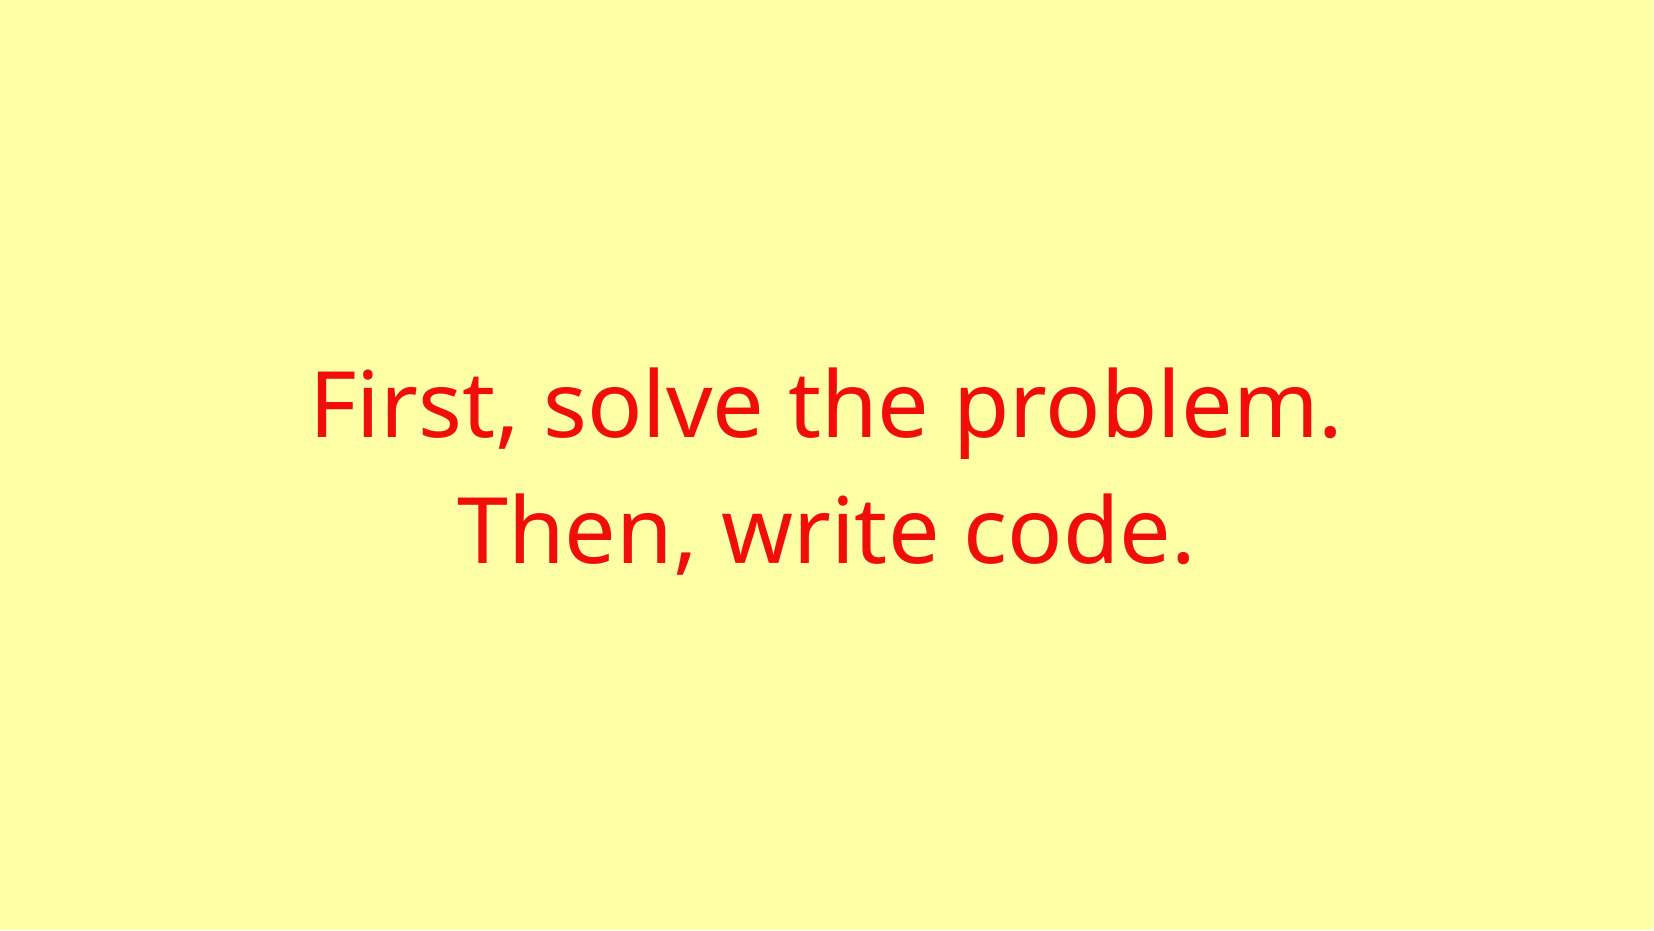

First, solve the problem.
Then, write code.